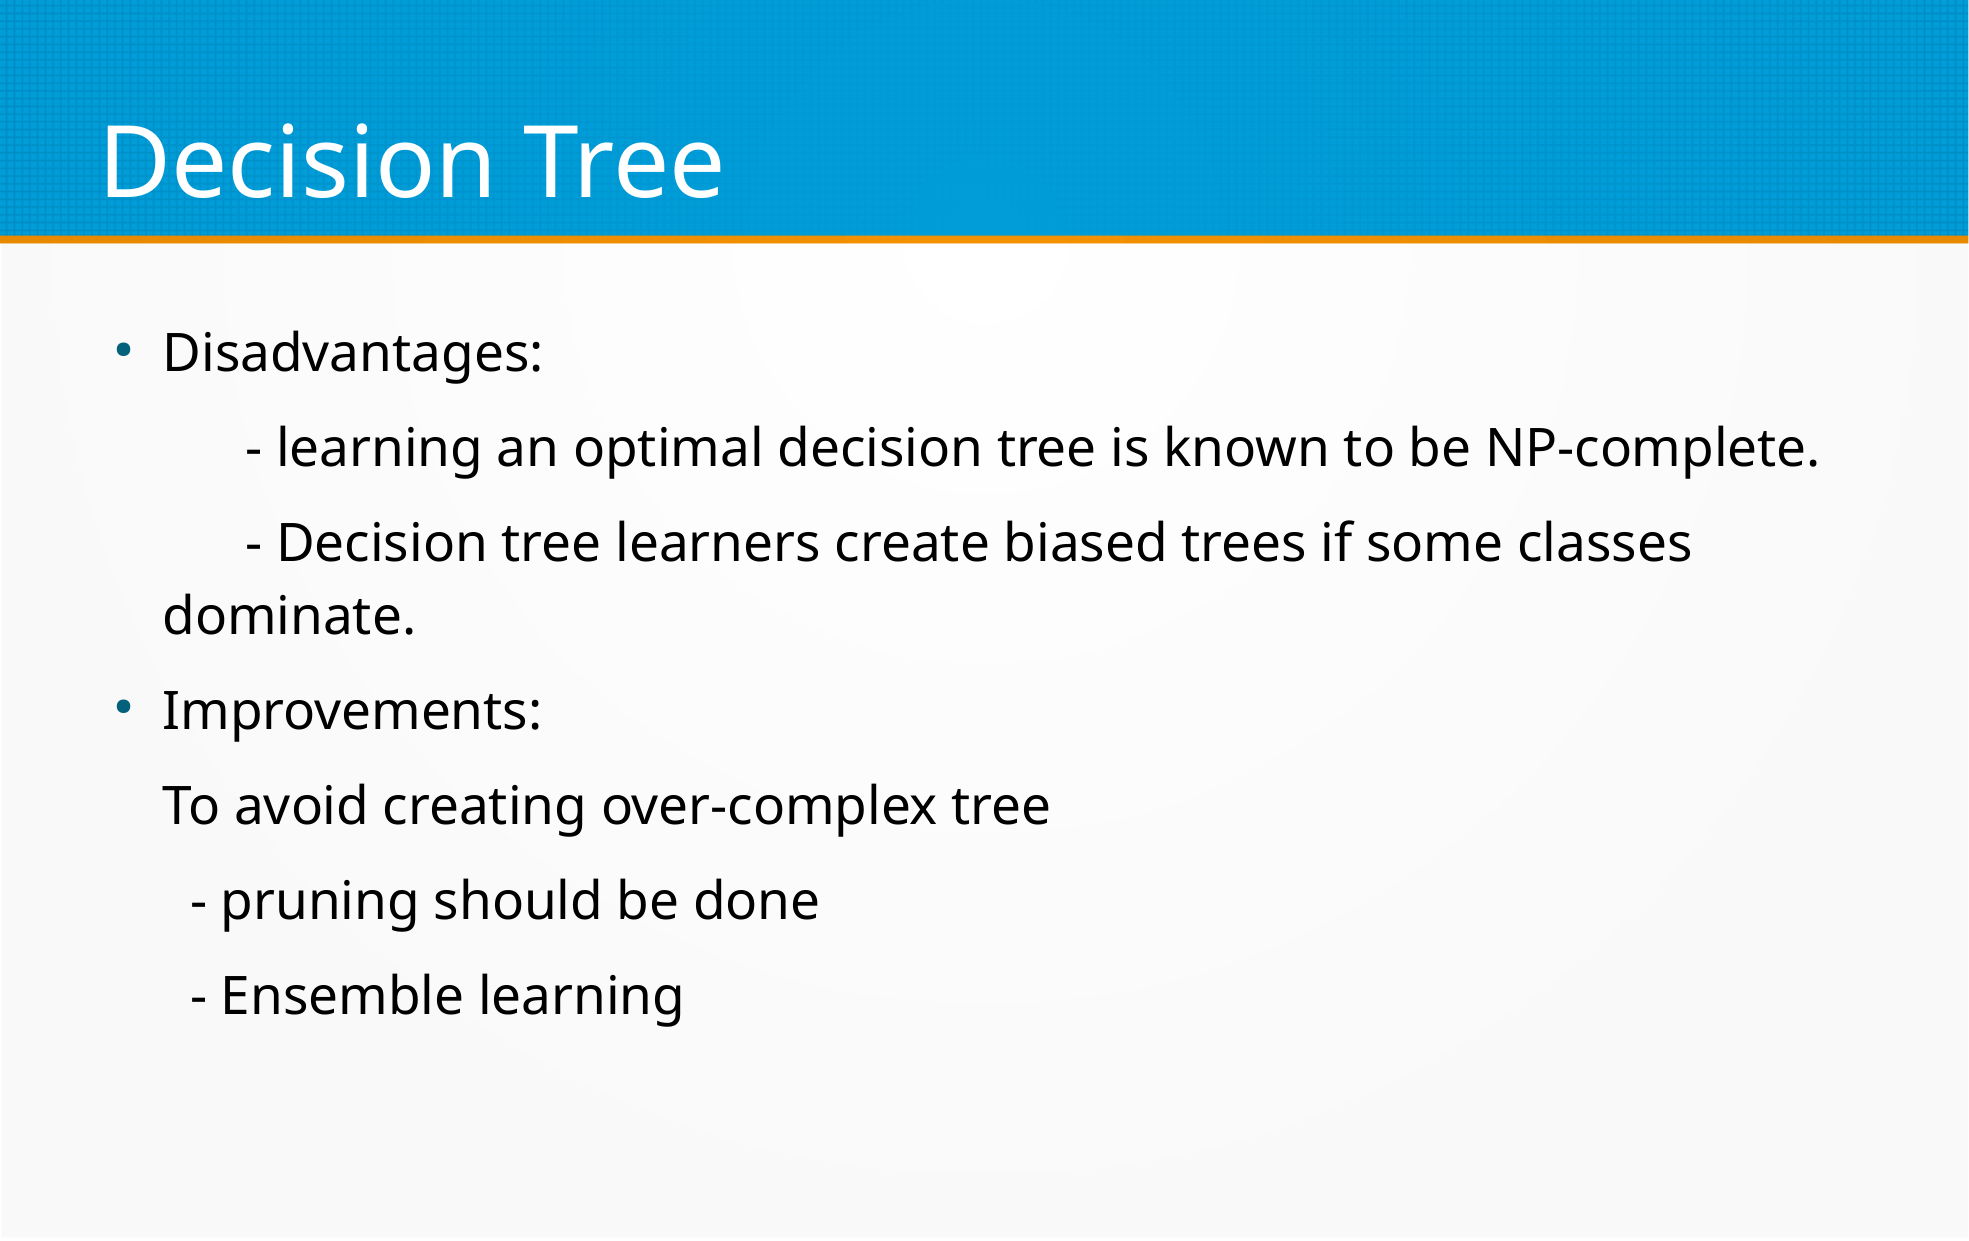

# Decision Tree
Disadvantages:
 - learning an optimal decision tree is known to be NP-complete.
 - Decision tree learners create biased trees if some classes dominate.
Improvements:
To avoid creating over-complex tree
 - pruning should be done
 - Ensemble learning